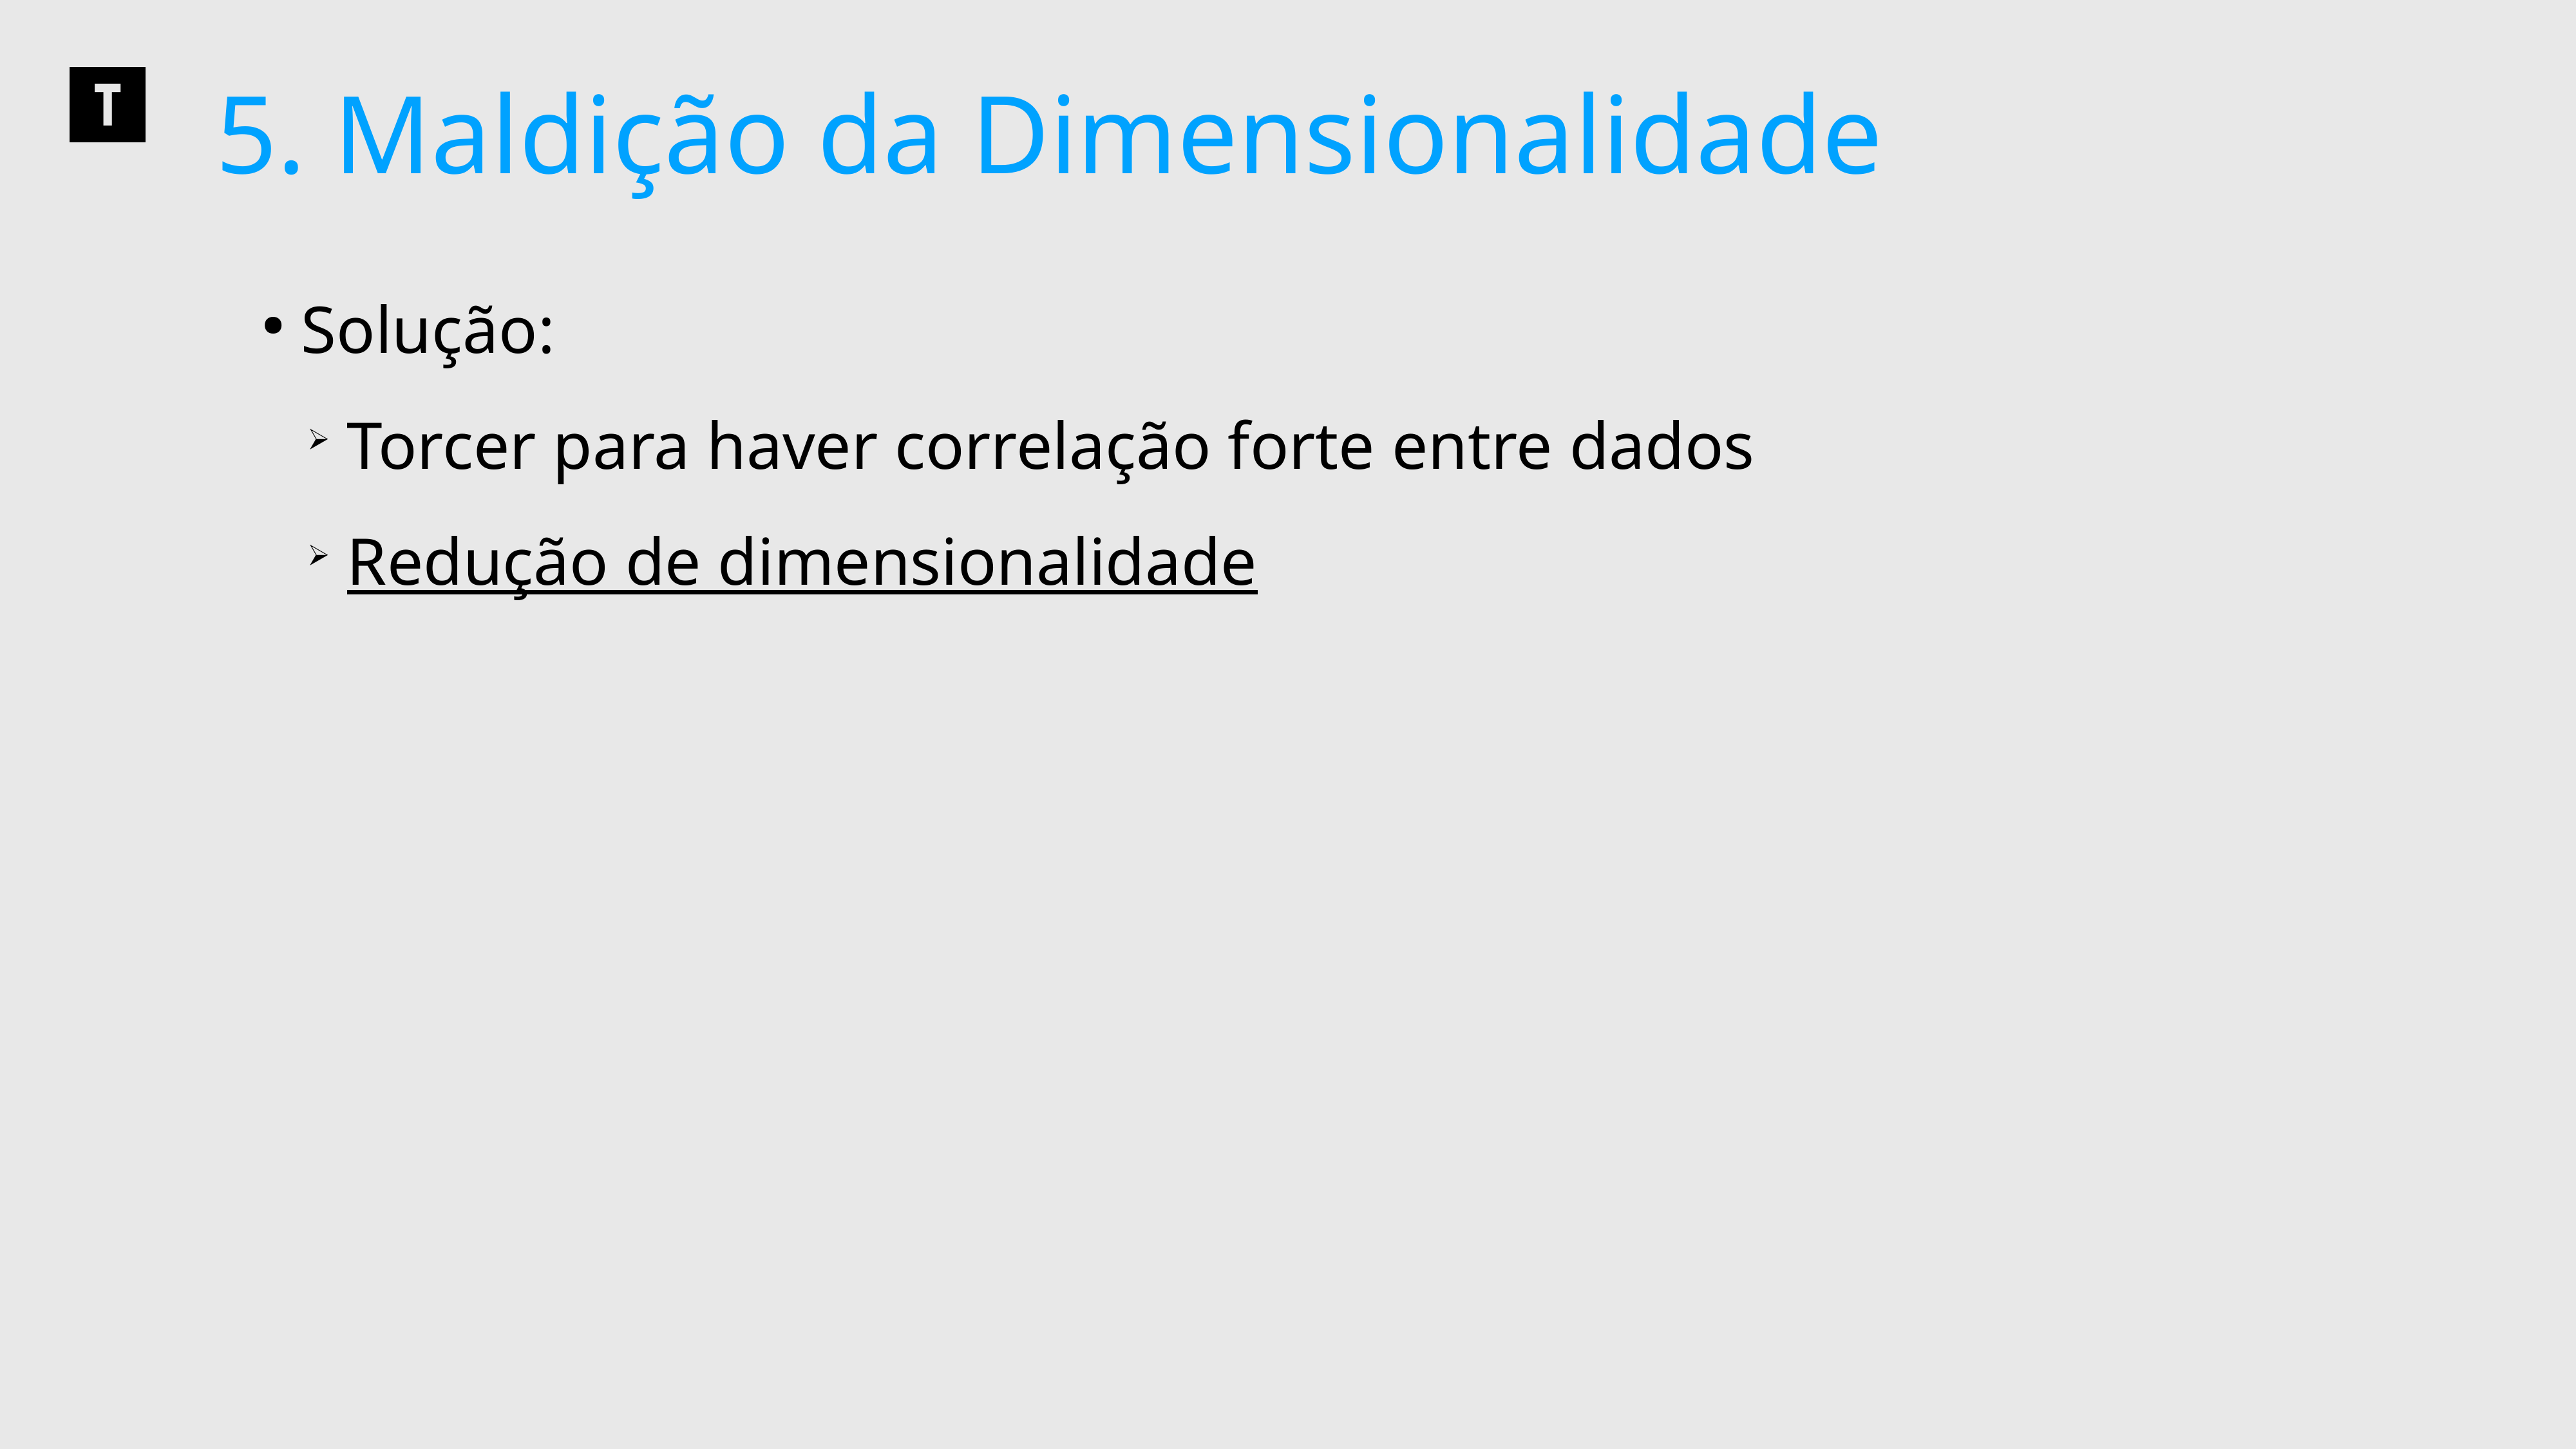

5. Maldição da Dimensionalidade
 Solução:
 Torcer para haver correlação forte entre dados
 Redução de dimensionalidade